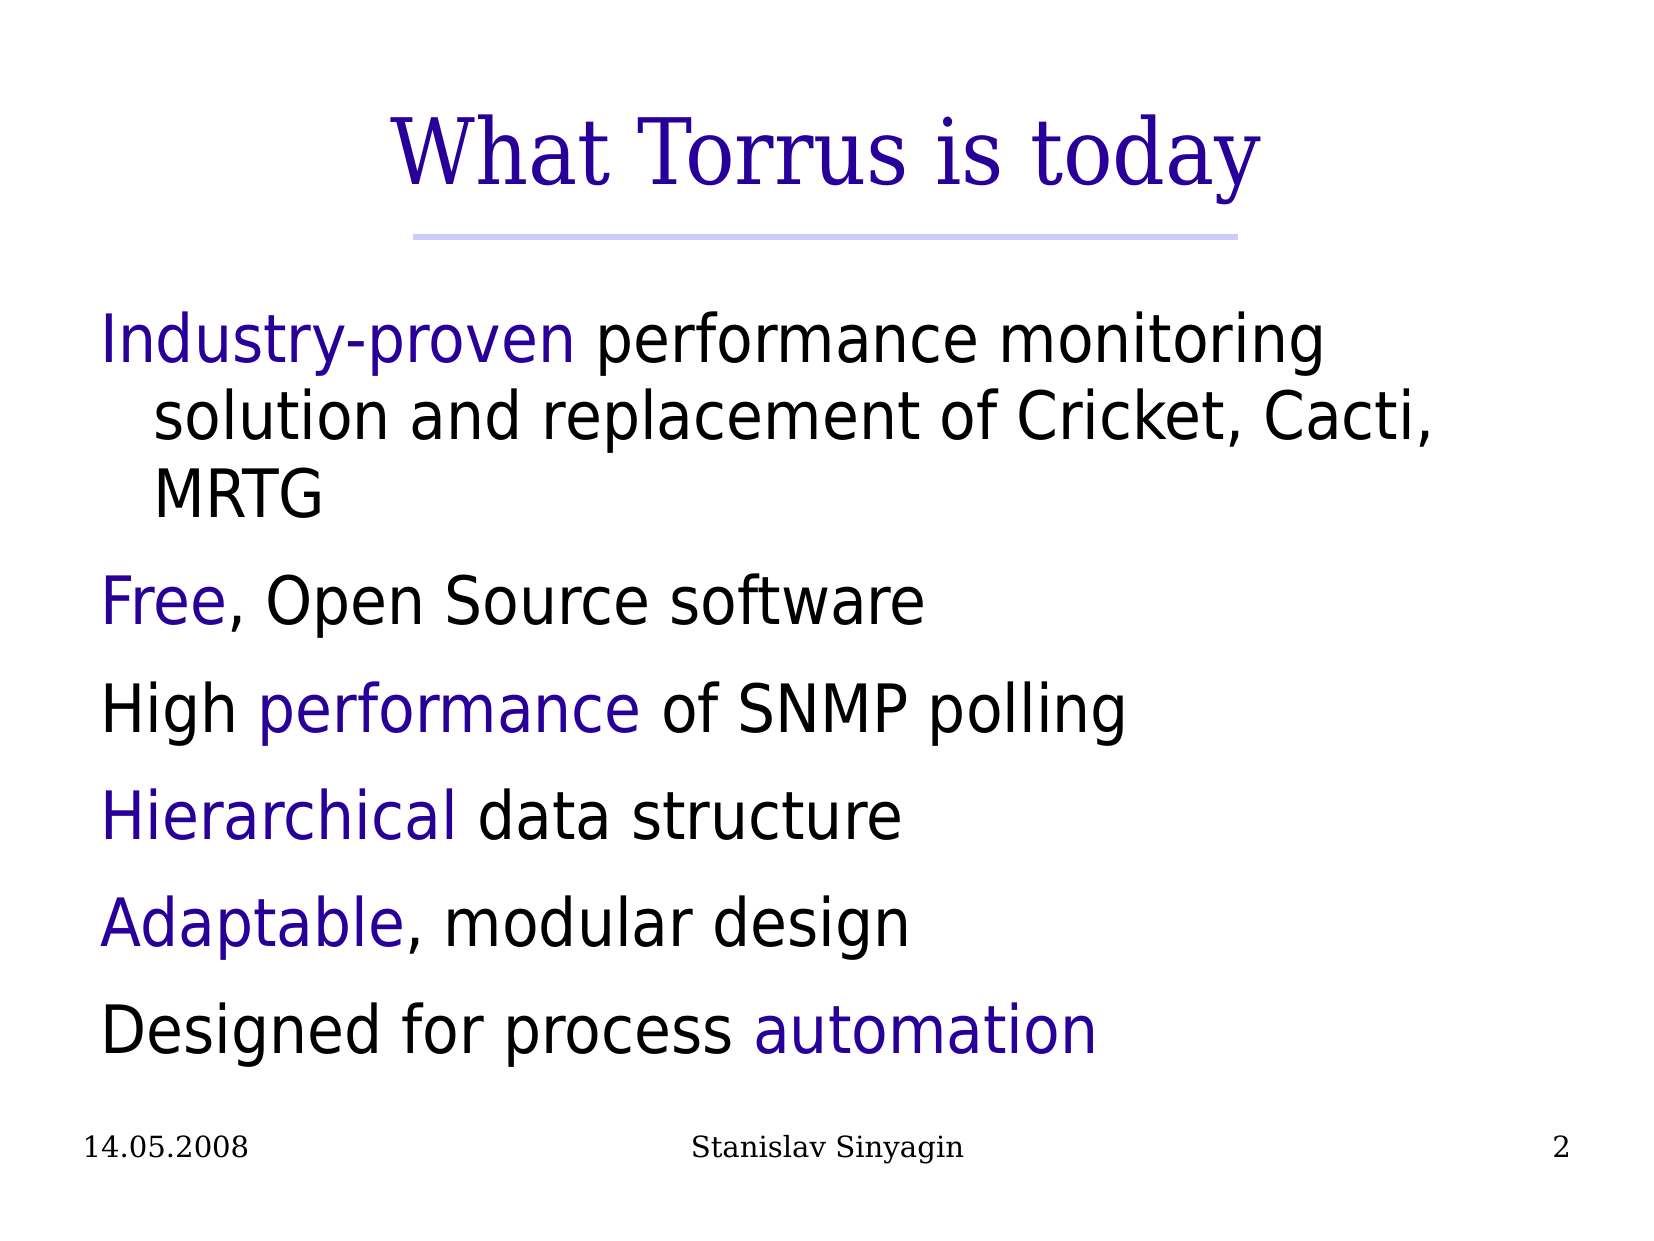

# What Torrus is today
Industry-proven performance monitoring solution and replacement of Cricket, Cacti, MRTG
Free, Open Source software
High performance of SNMP polling
Hierarchical data structure
Adaptable, modular design
Designed for process automation
14.05.2008
Stanislav Sinyagin
2